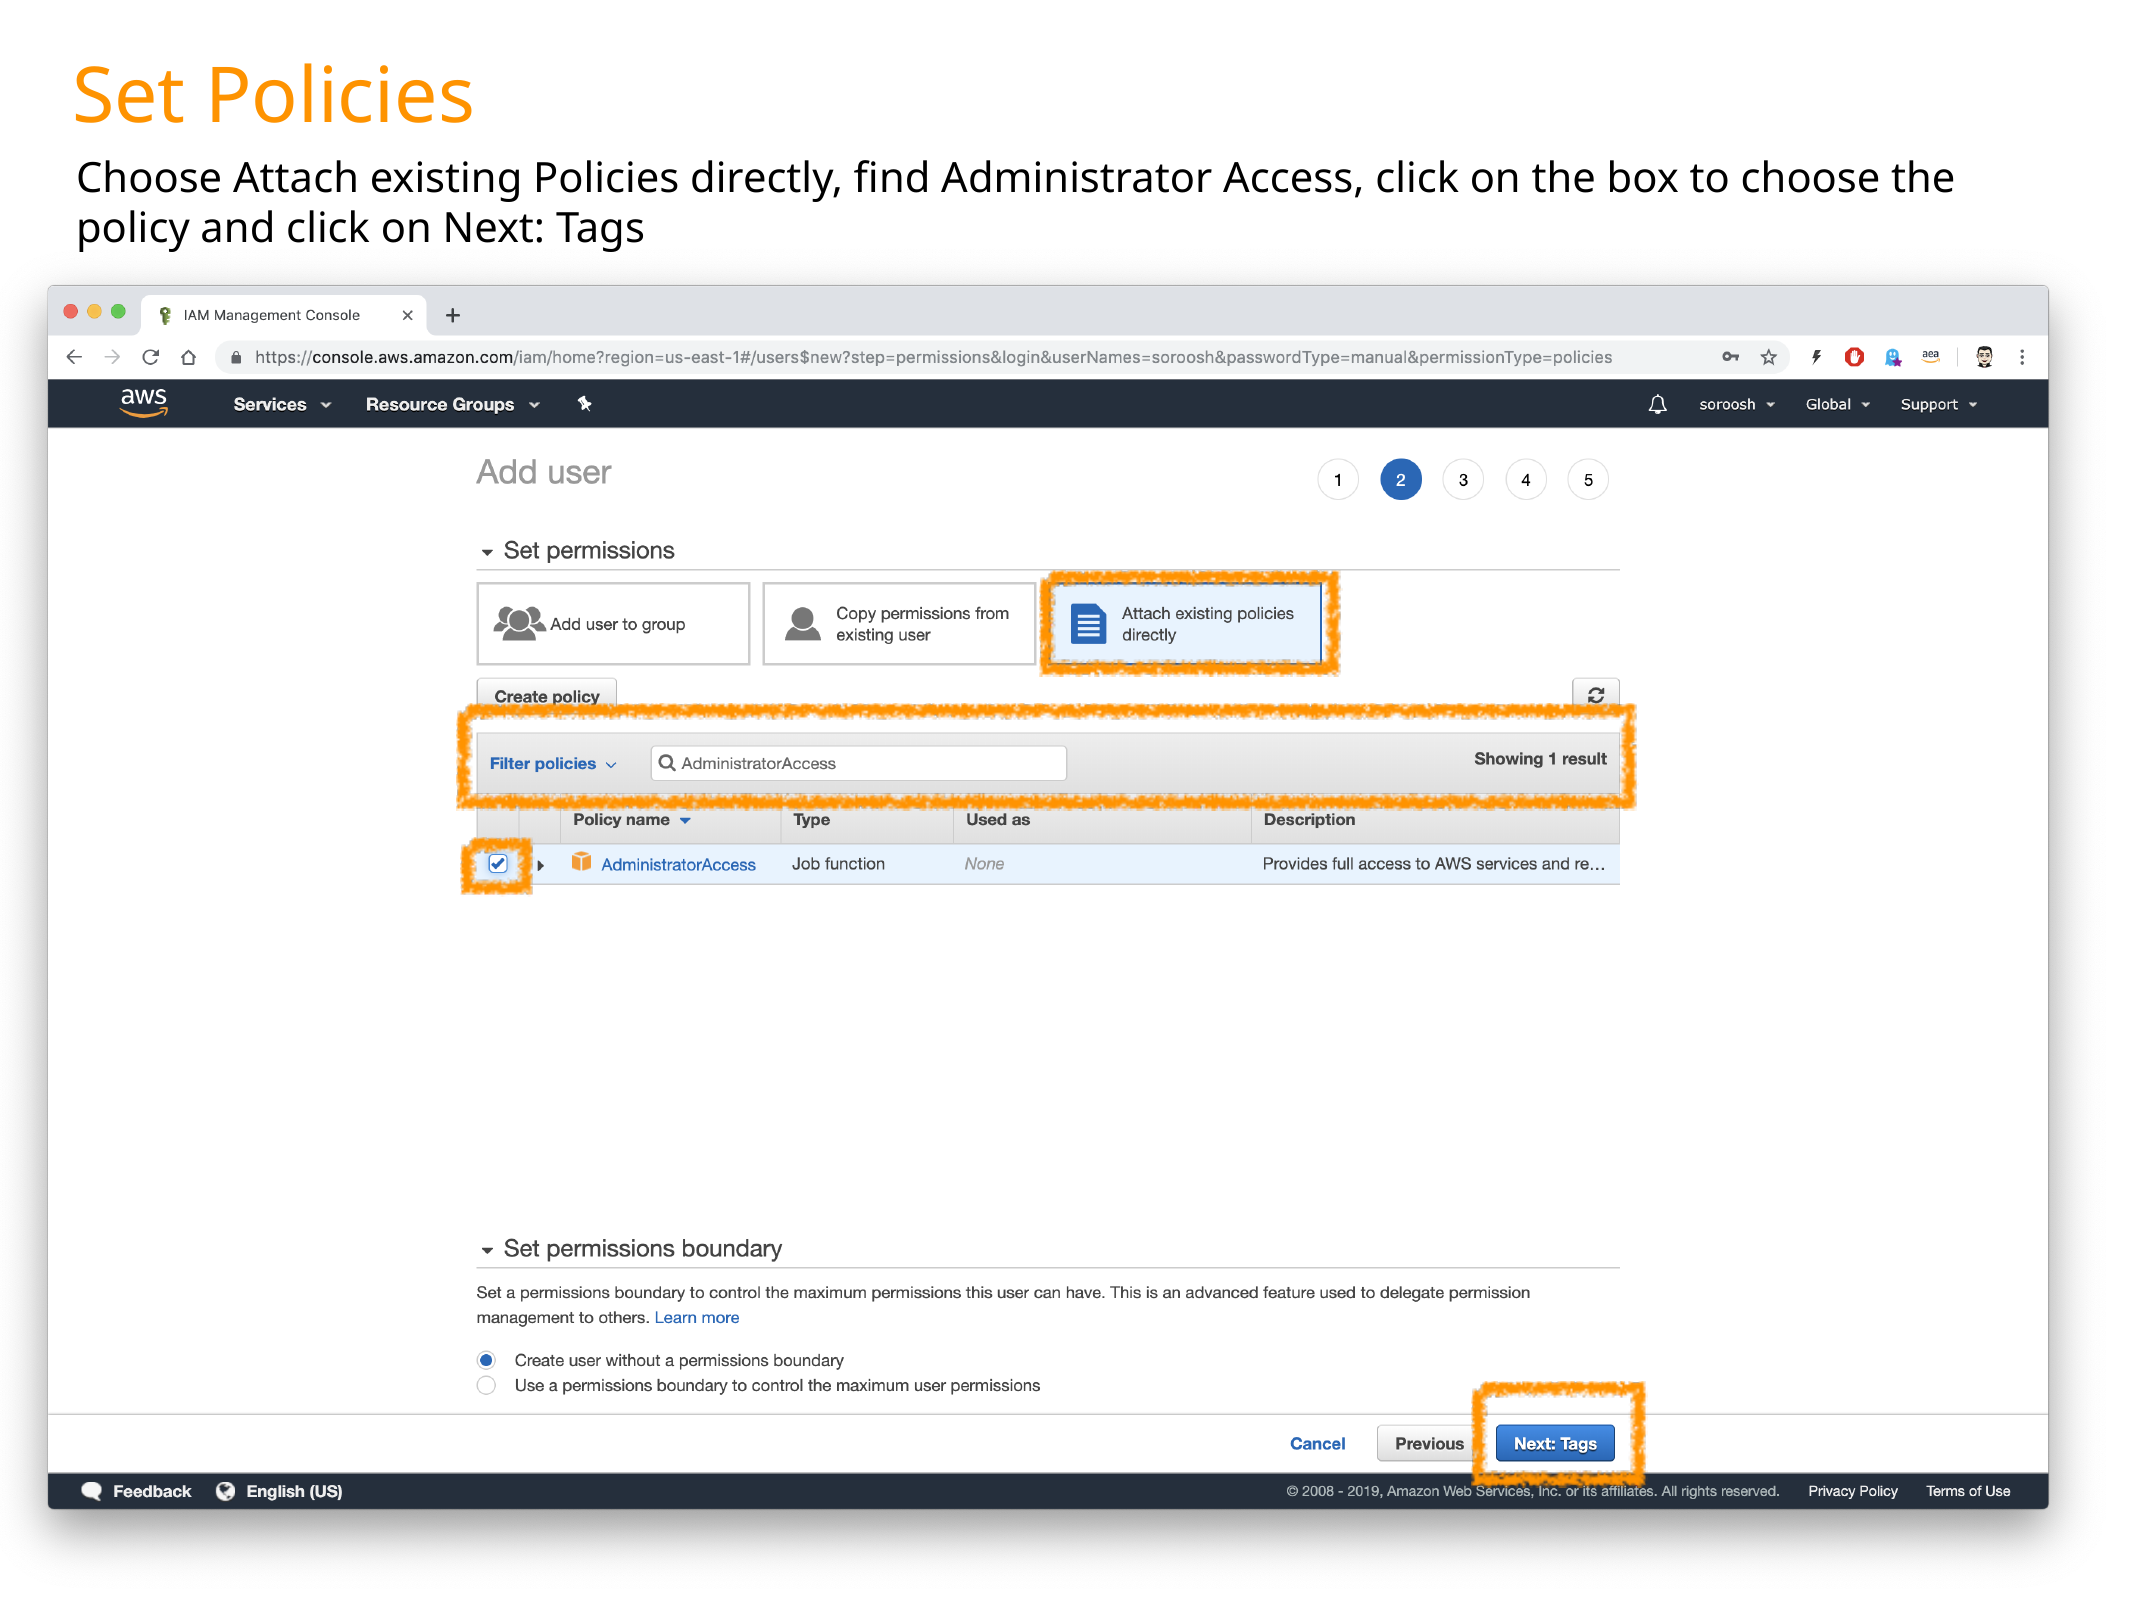

Set Policies
Choose Attach existing Policies directly, find Administrator Access, click on the box to choose the policy and click on Next: Tags